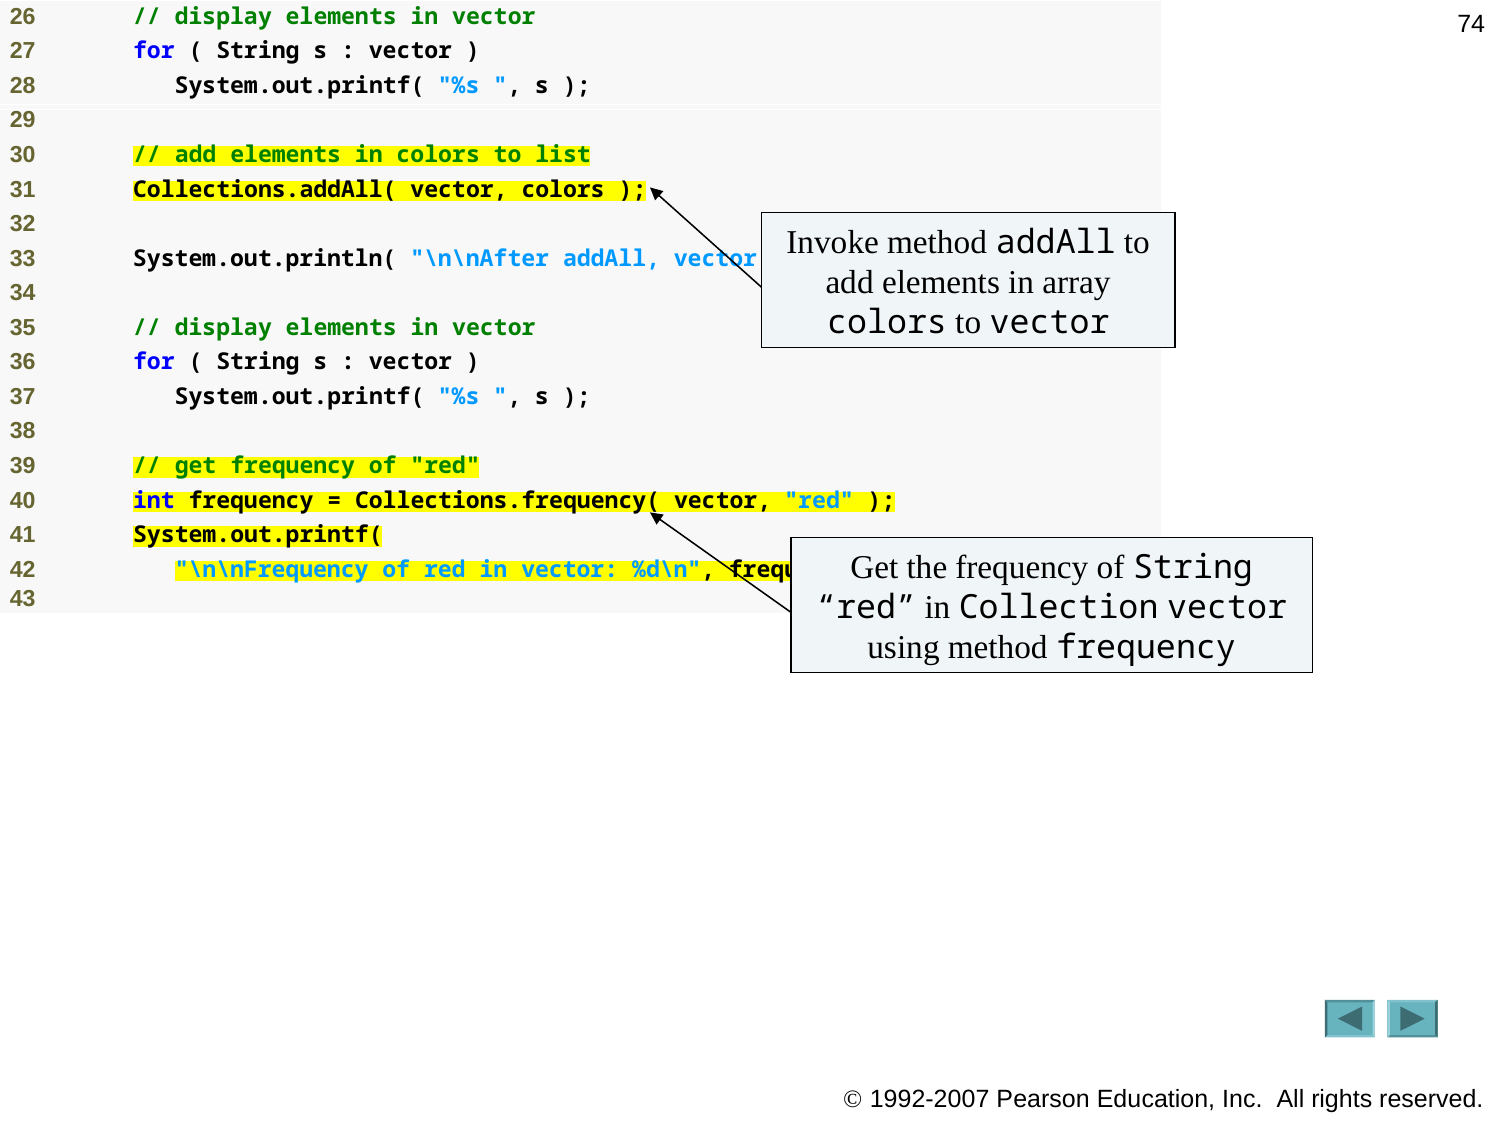

#
Invoke method addAll to add elements in array colors to vector
Get the frequency of String “red” in Collection vector using method frequency